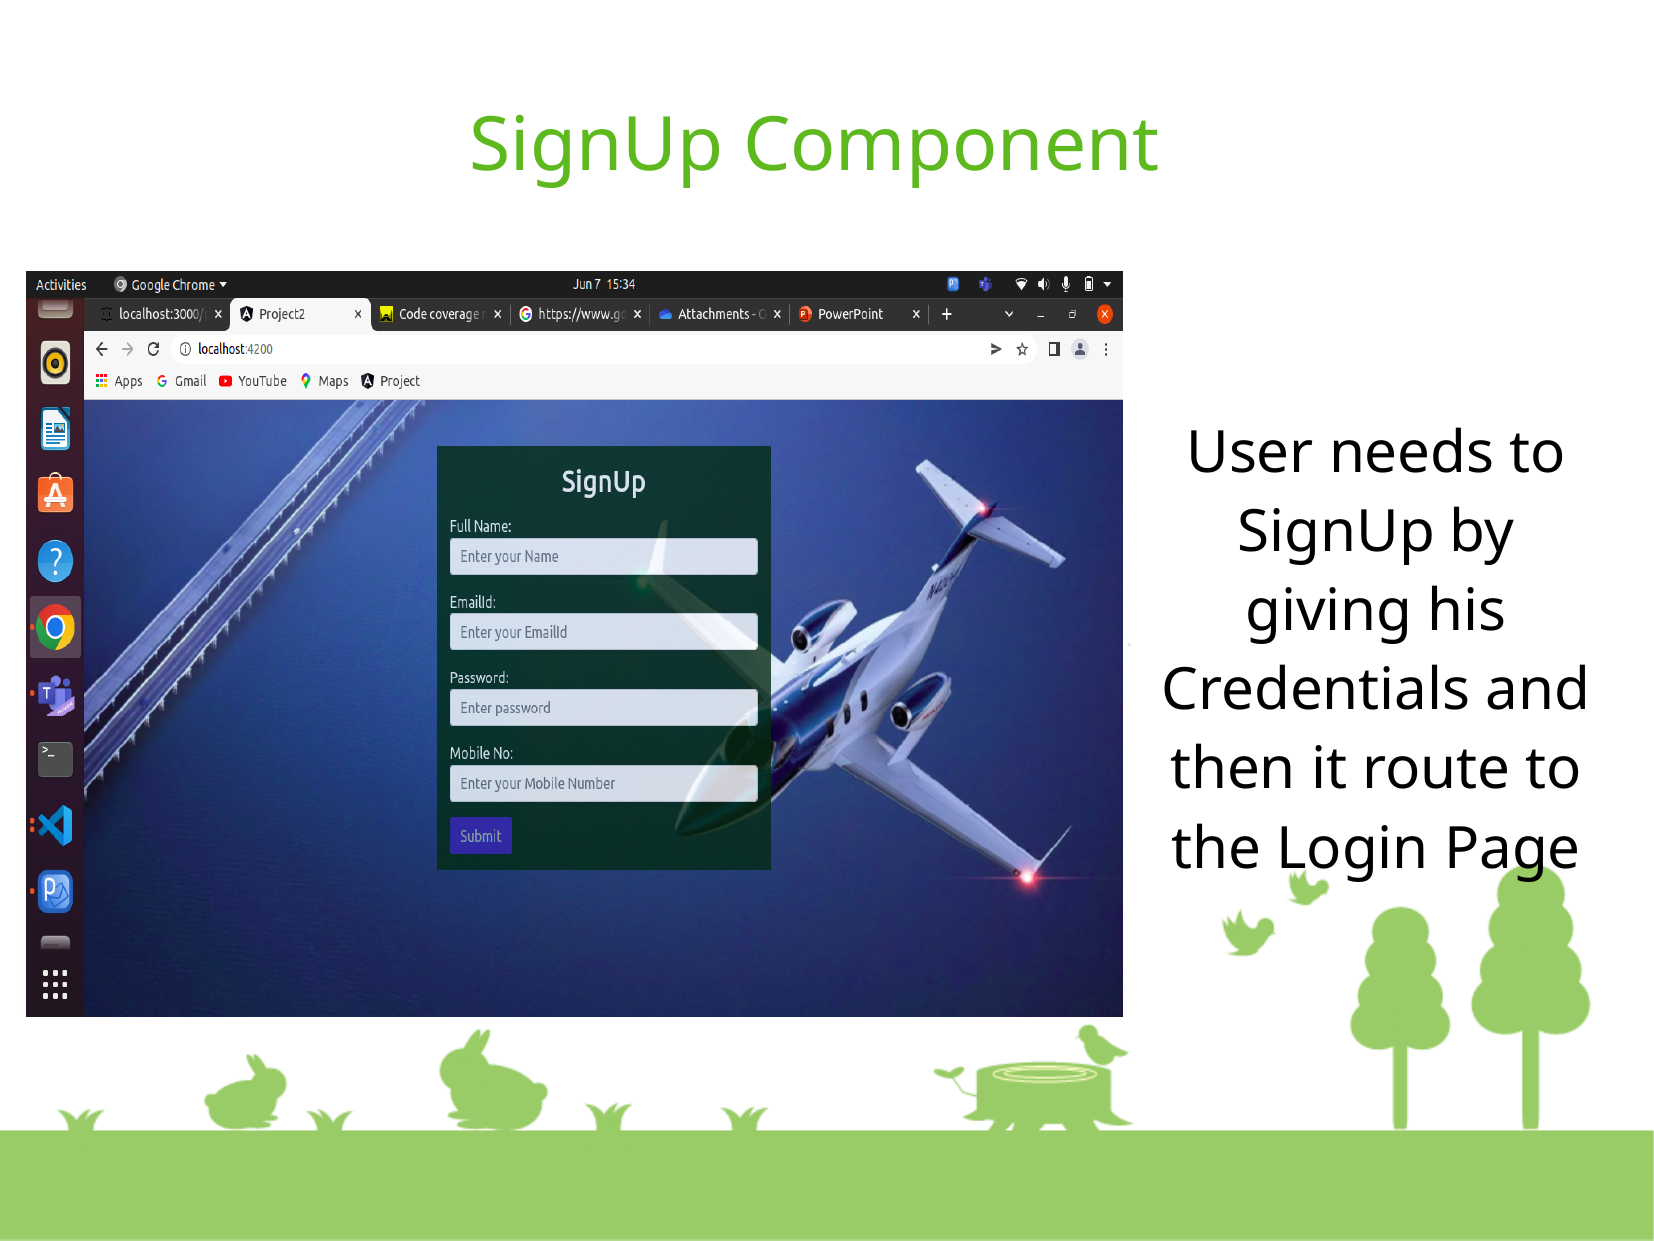

# SignUp Component
User needs to SignUp by giving his Credentials and then it route to the Login Page